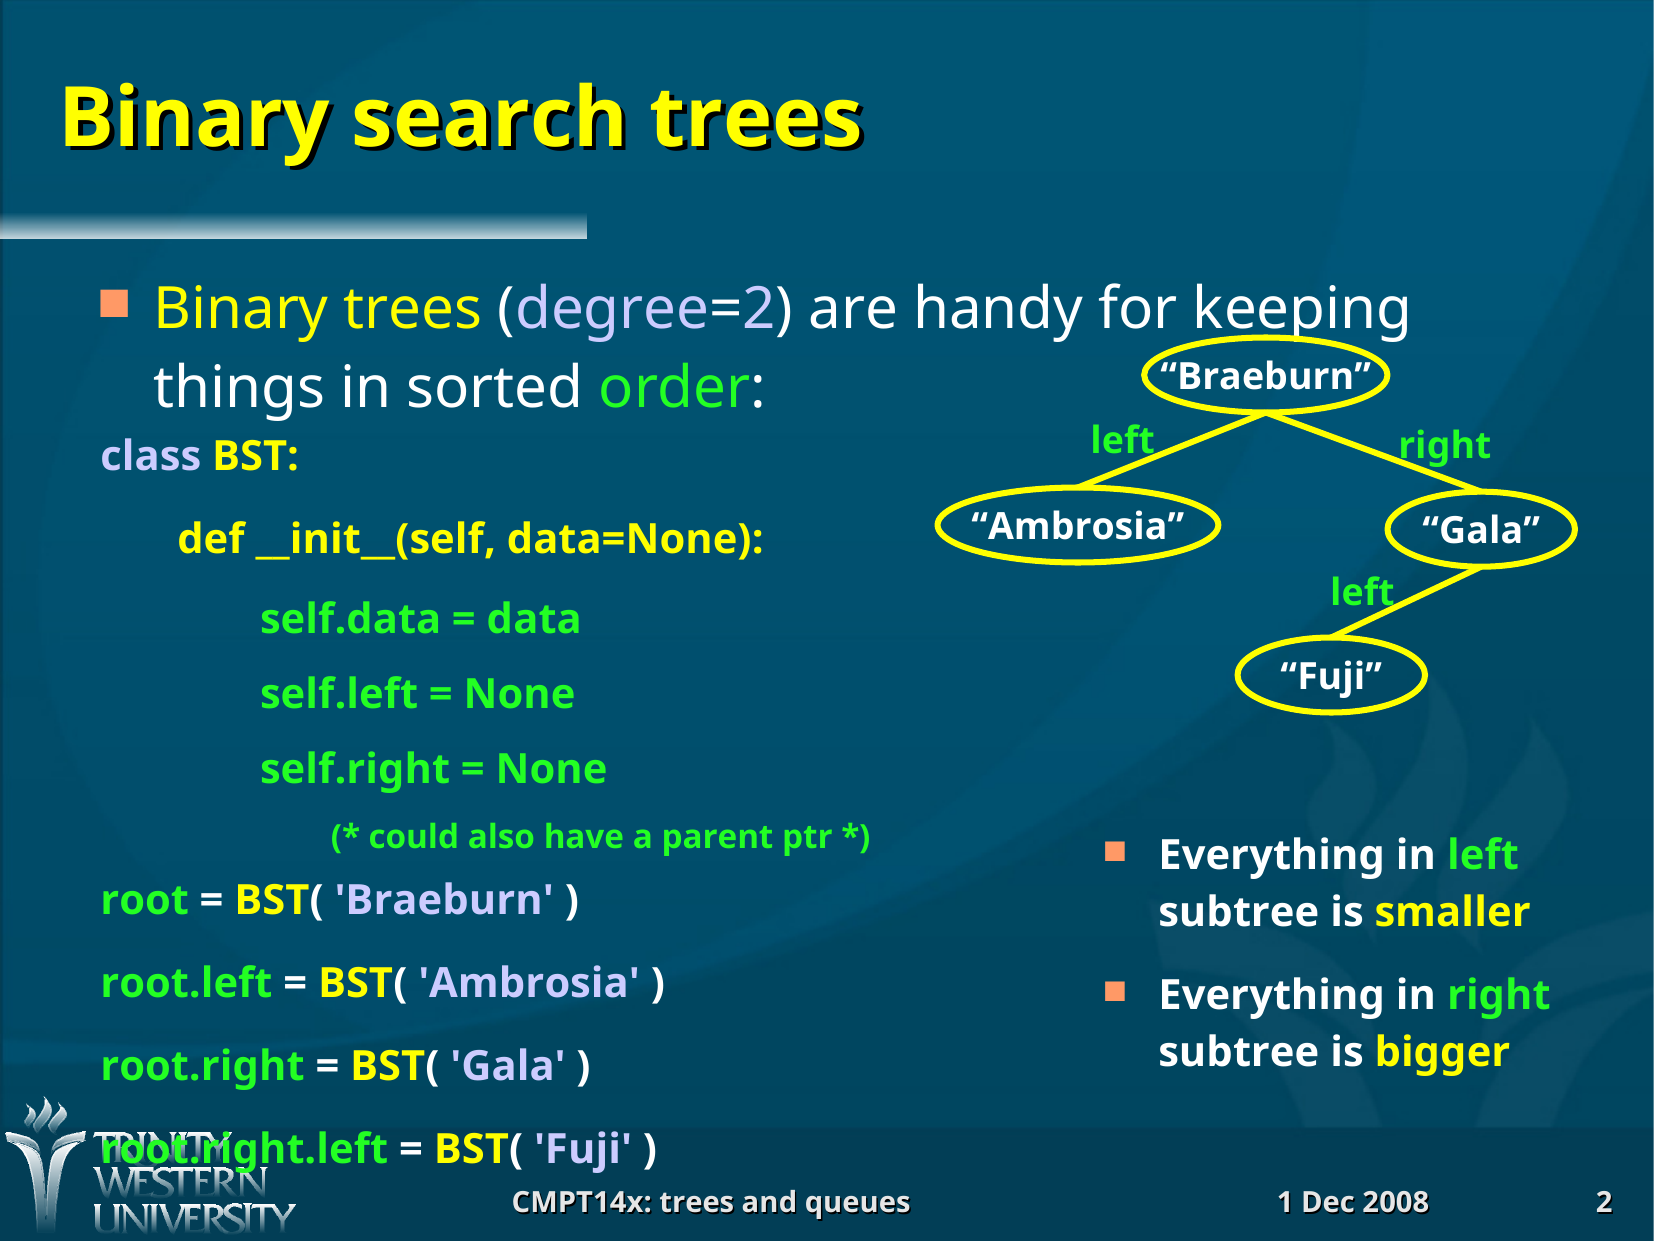

# Binary search trees
Binary trees (degree=2) are handy for keeping things in sorted order:
“Braeburn”
left
right
class BST:
def __init__(self, data=None):
self.data = data
self.left = None
self.right = None
(* could also have a parent ptr *)
root = BST( 'Braeburn' )
root.left = BST( 'Ambrosia' )
root.right = BST( 'Gala' )
root.right.left = BST( 'Fuji' )
“Ambrosia”
“Gala”
left
“Fuji”
Everything in left subtree is smaller
Everything in right subtree is bigger
CMPT14x: trees and queues
1 Dec 2008
2